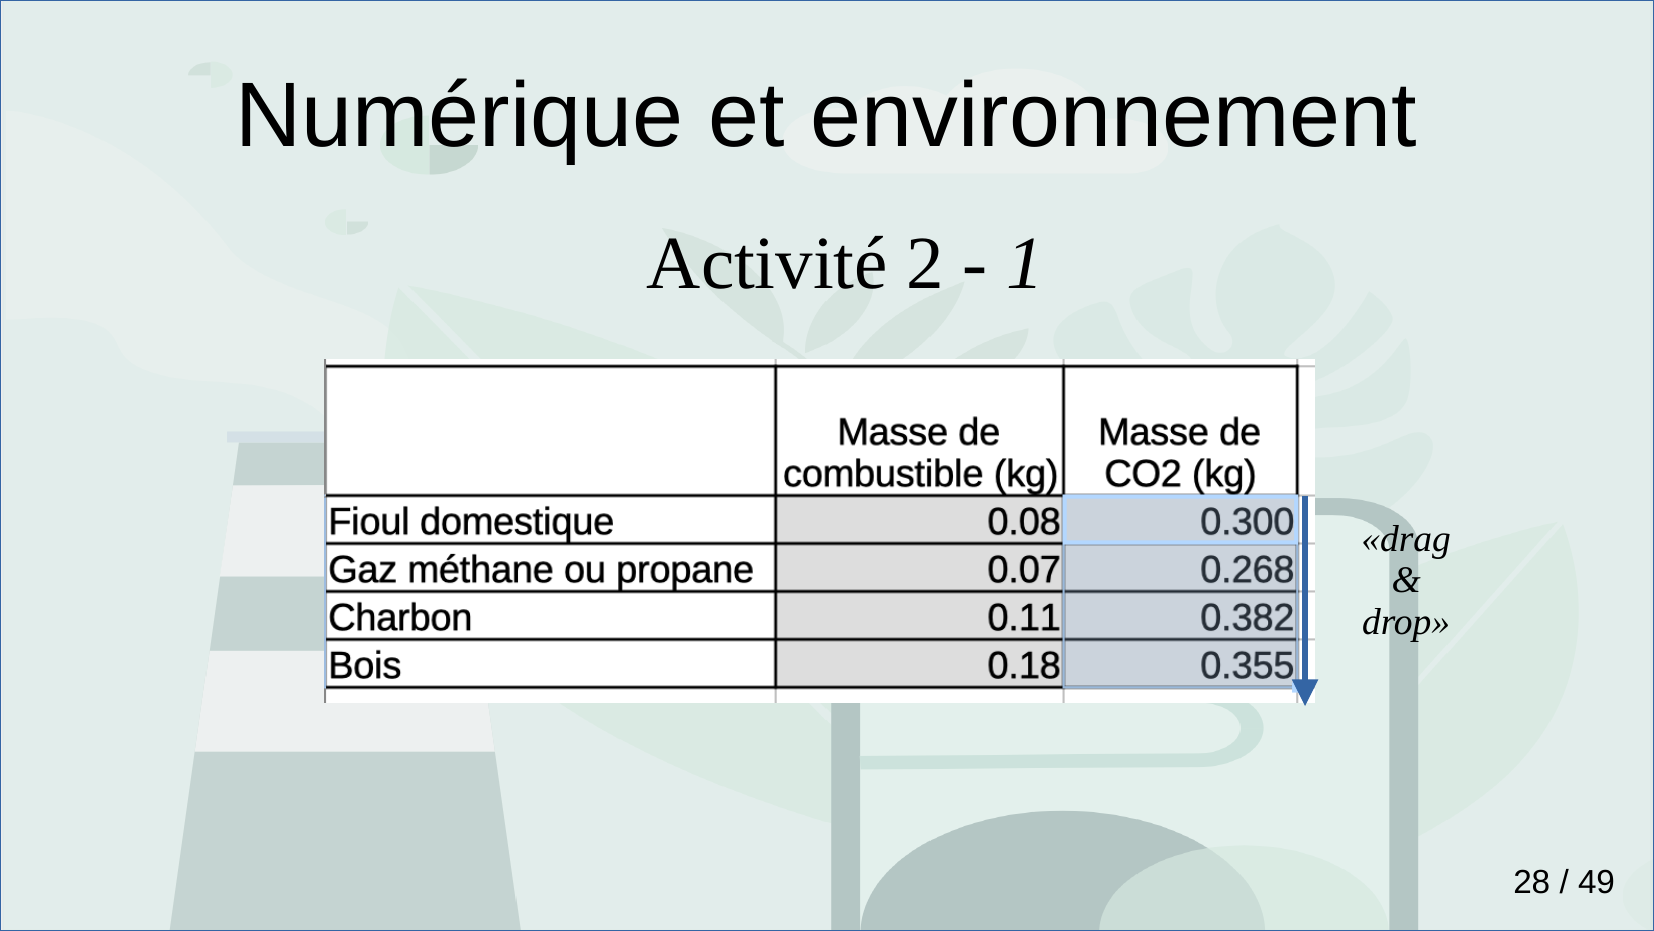

# Numérique et environnement
Activité 2 - 1
«drag & drop»